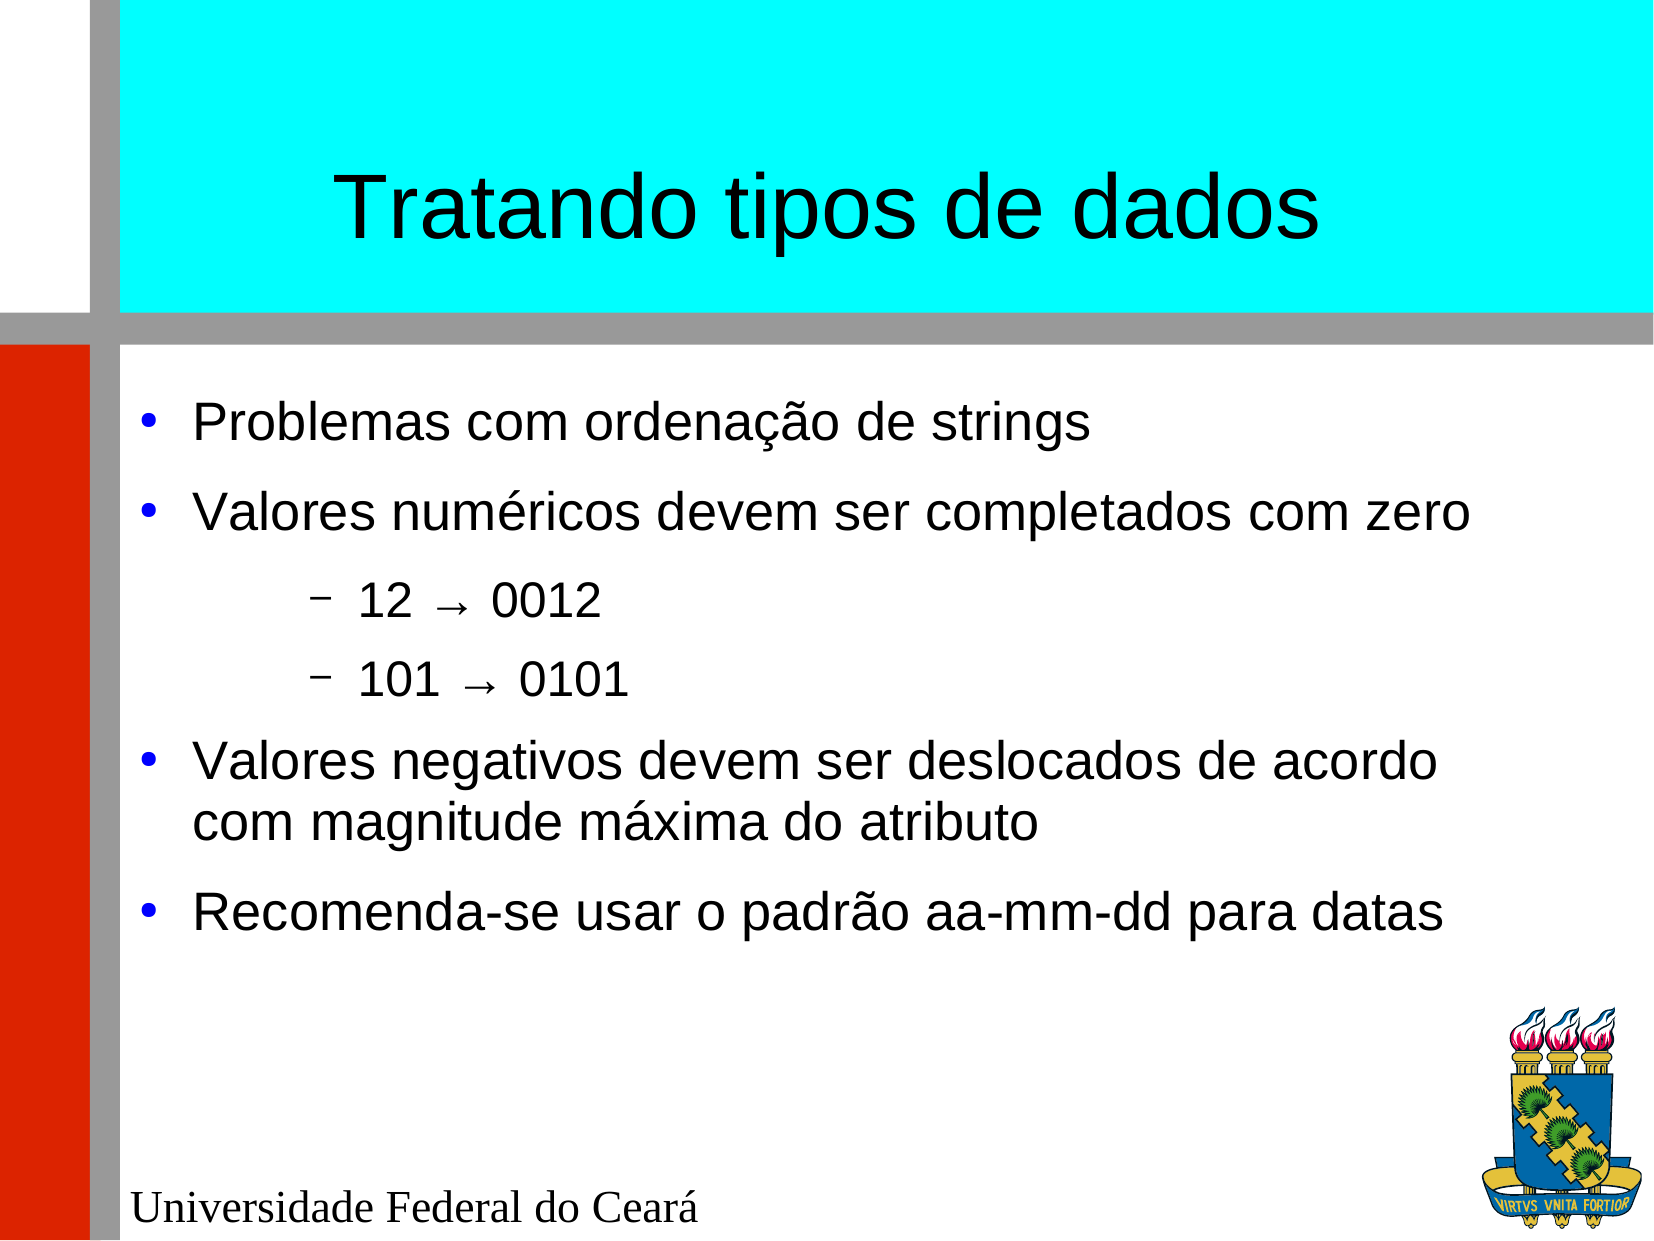

# Tratando tipos de dados
Problemas com ordenação de strings
Valores numéricos devem ser completados com zero
12 → 0012
101 → 0101
Valores negativos devem ser deslocados de acordo com magnitude máxima do atributo
Recomenda-se usar o padrão aa-mm-dd para datas